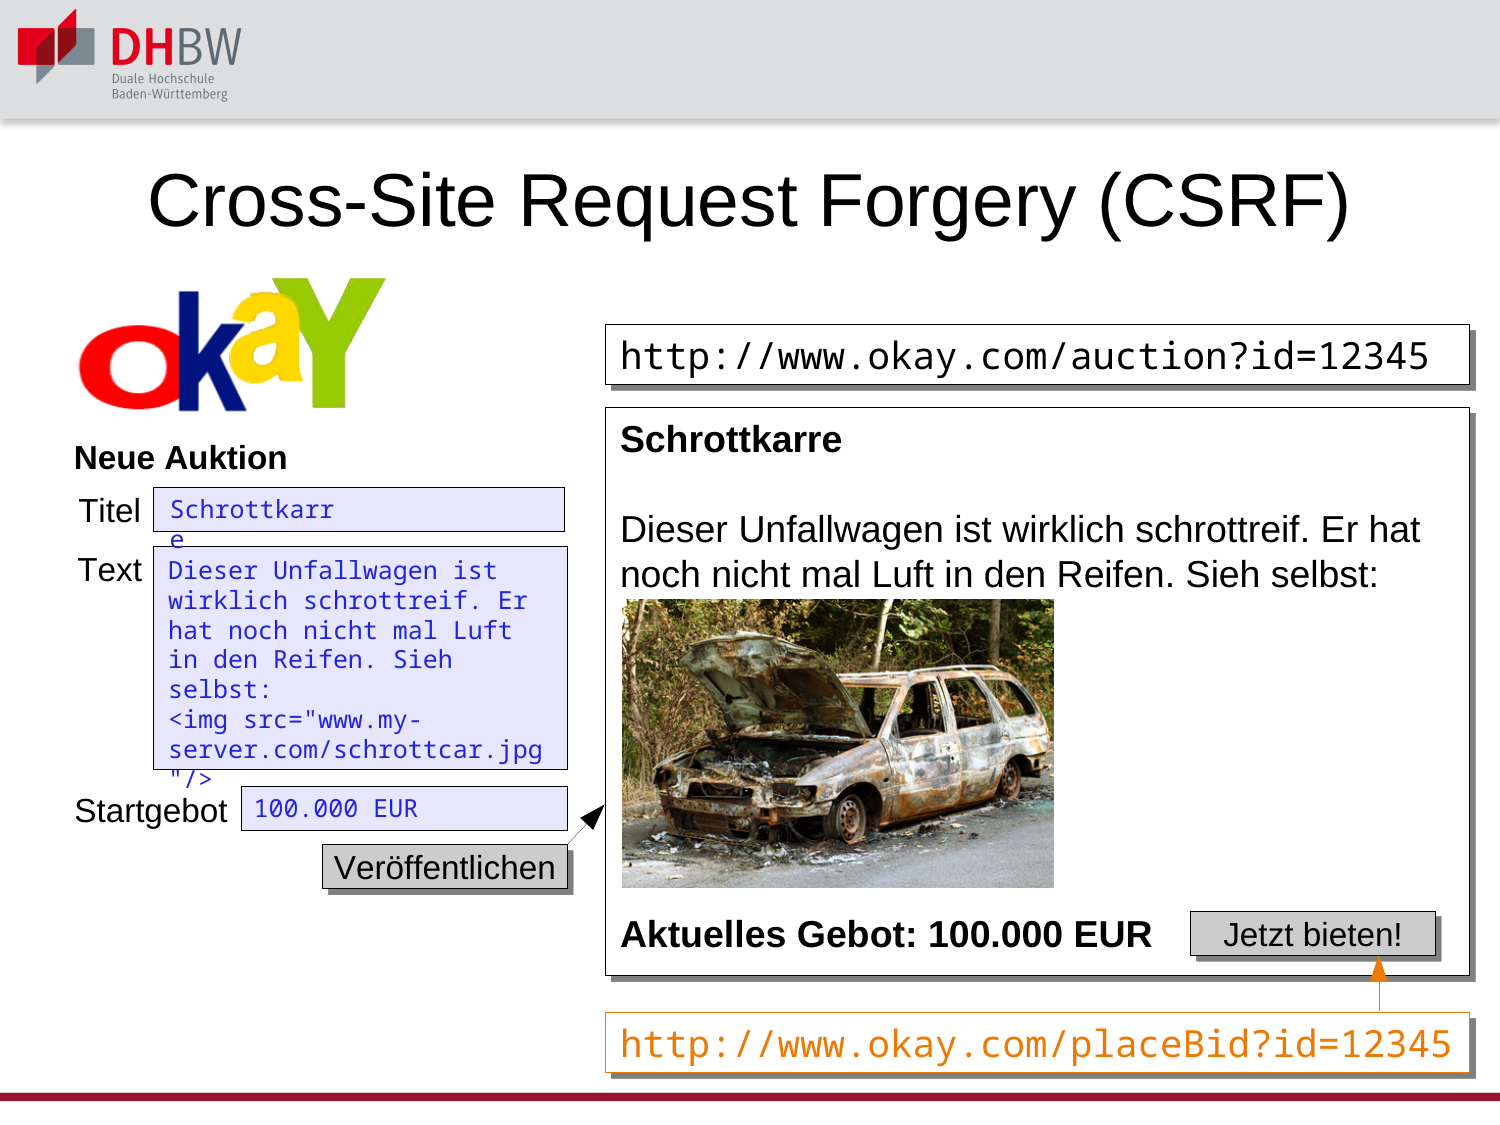

# Cross-Site Request Forgery (CSRF)
http://www.okay.com/auction?id=12345
Schrottkarre
Dieser Unfallwagen ist wirklich schrottreif. Er hat noch nicht mal Luft in den Reifen. Sieh selbst:
Aktuelles Gebot: 100.000 EUR
Jetzt bieten!
Neue Auktion
Titel
Text
Startgebot
Veröffentlichen
Schrottkarre
Dieser Unfallwagen ist wirklich schrottreif. Er hat noch nicht mal Luft in den Reifen. Sieh selbst:
<img src="www.my-server.com/schrottcar.jpg"/>
100.000 EUR
http://www.okay.com/placeBid?id=12345